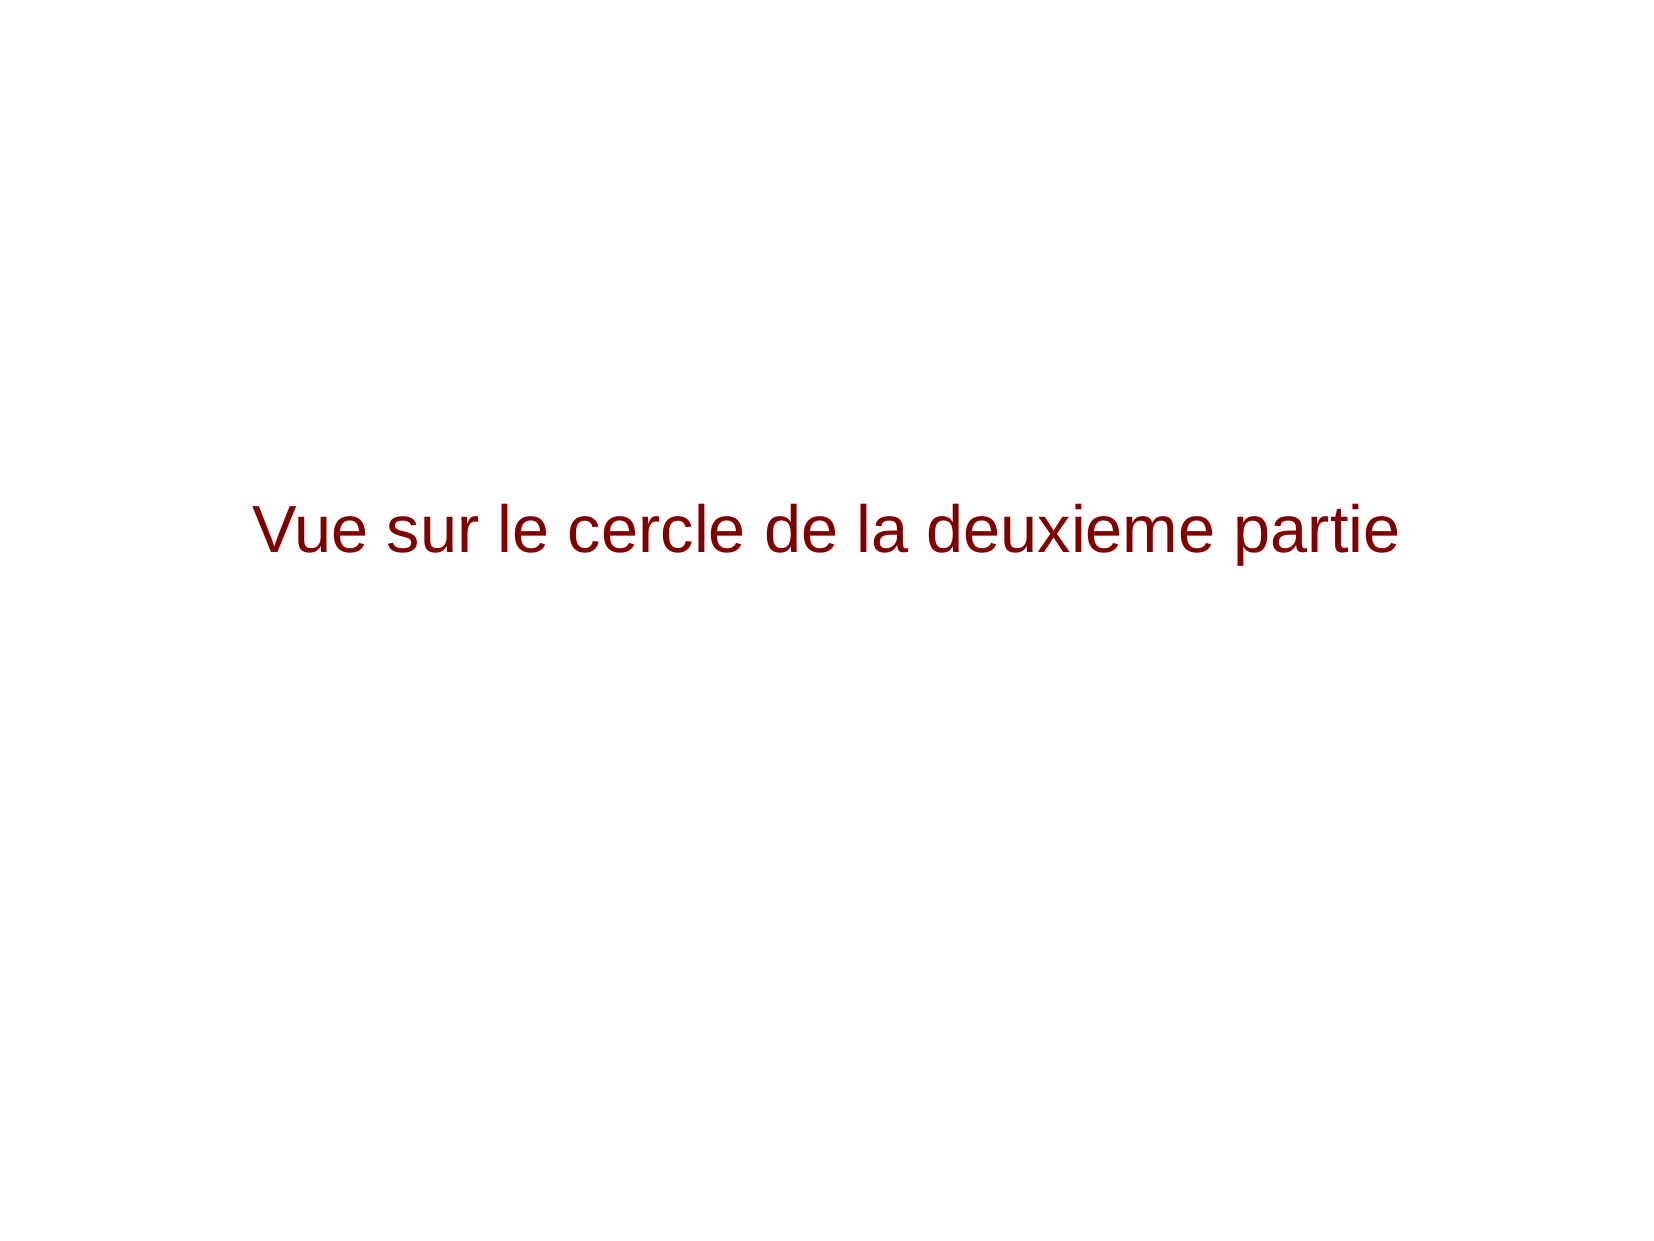

# Vue sur le cercle de la deuxieme partie